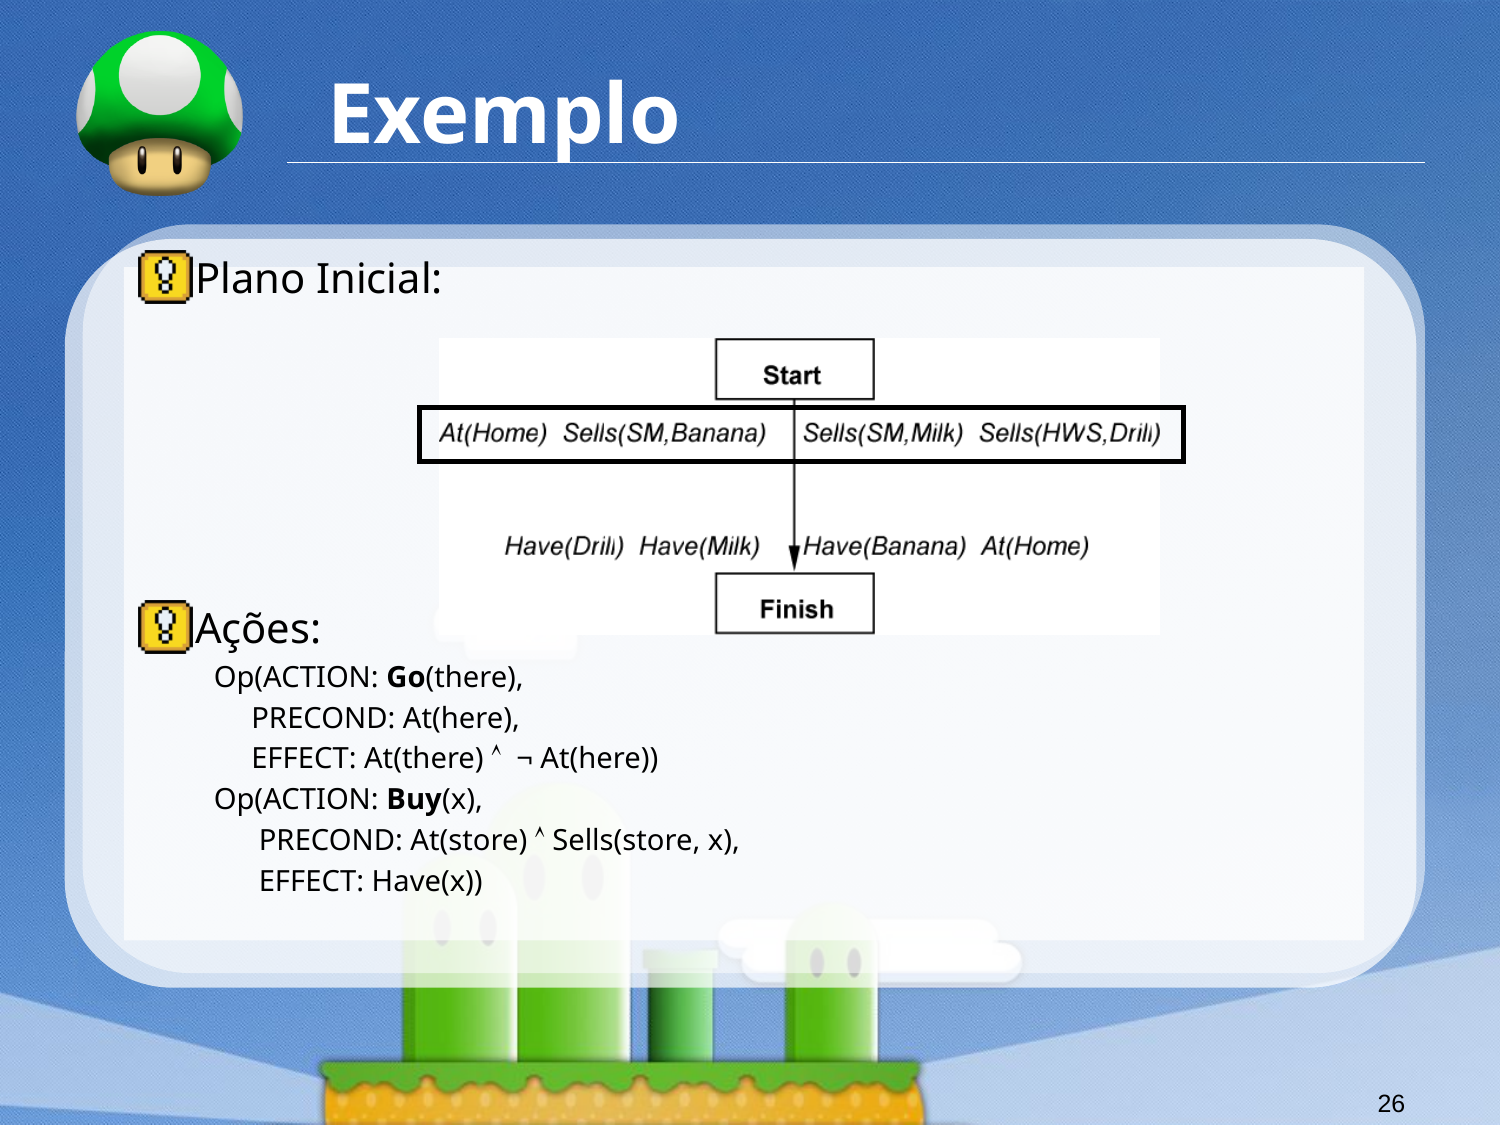

# Exemplo
Plano Inicial:
Ações:
Op(ACTION: Go(there),
 PRECOND: At(here),
 EFFECT: At(there)  ¬ At(here))
Op(ACTION: Buy(x),
 PRECOND: At(store)  Sells(store, x),
 EFFECT: Have(x))